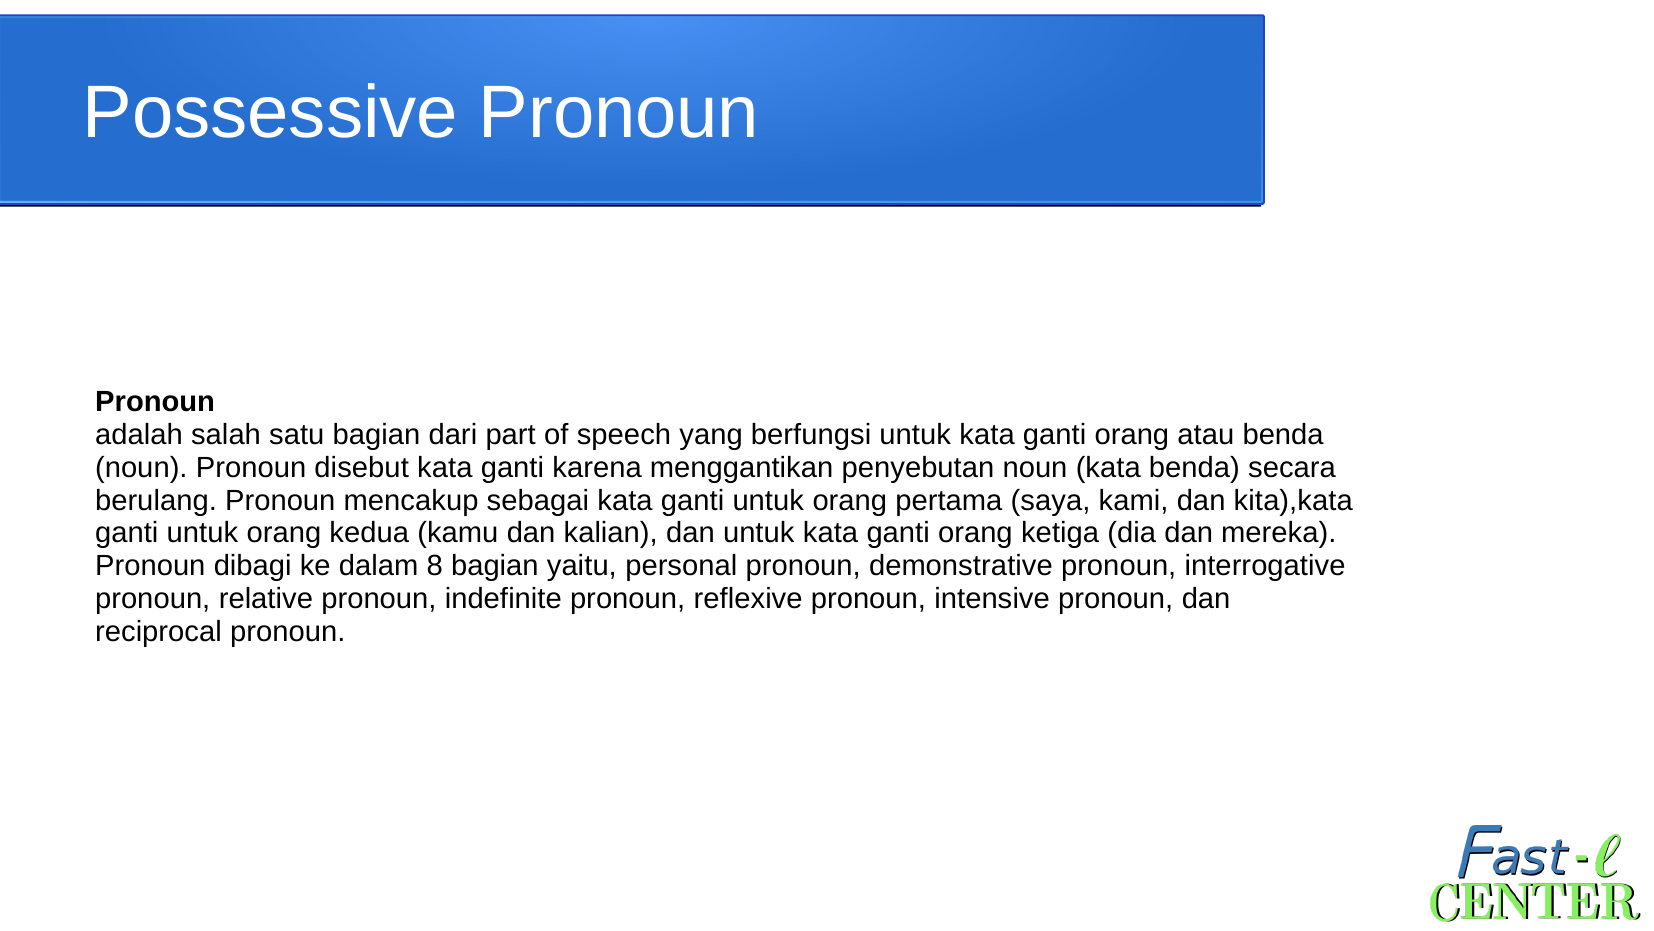

# Possessive Pronoun
Pronoun
adalah salah satu bagian dari part of speech yang berfungsi untuk kata ganti orang atau benda (noun). Pronoun disebut kata ganti karena menggantikan penyebutan noun (kata benda) secara berulang. Pronoun mencakup sebagai kata ganti untuk orang pertama (saya, kami, dan kita),kata ganti untuk orang kedua (kamu dan kalian), dan untuk kata ganti orang ketiga (dia dan mereka). Pronoun dibagi ke dalam 8 bagian yaitu, personal pronoun, demonstrative pronoun, interrogative pronoun, relative pronoun, indefinite pronoun, reflexive pronoun, intensive pronoun, dan reciprocal pronoun.